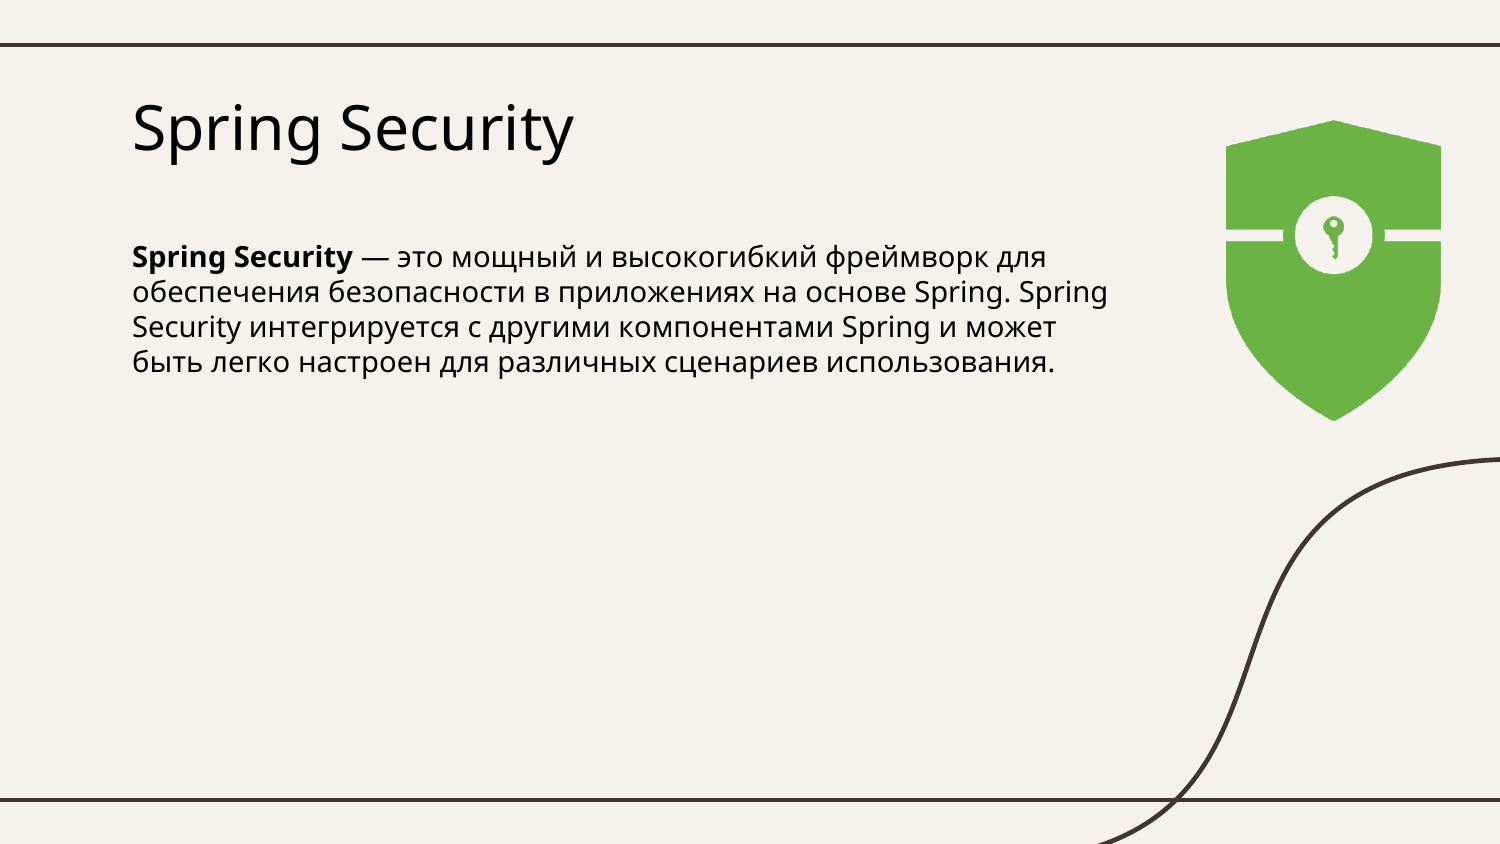

Spring Security
# Spring Security — это мощный и высокогибкий фреймворк для обеспечения безопасности в приложениях на основе Spring. Spring Security интегрируется с другими компонентами Spring и может быть легко настроен для различных сценариев использования.